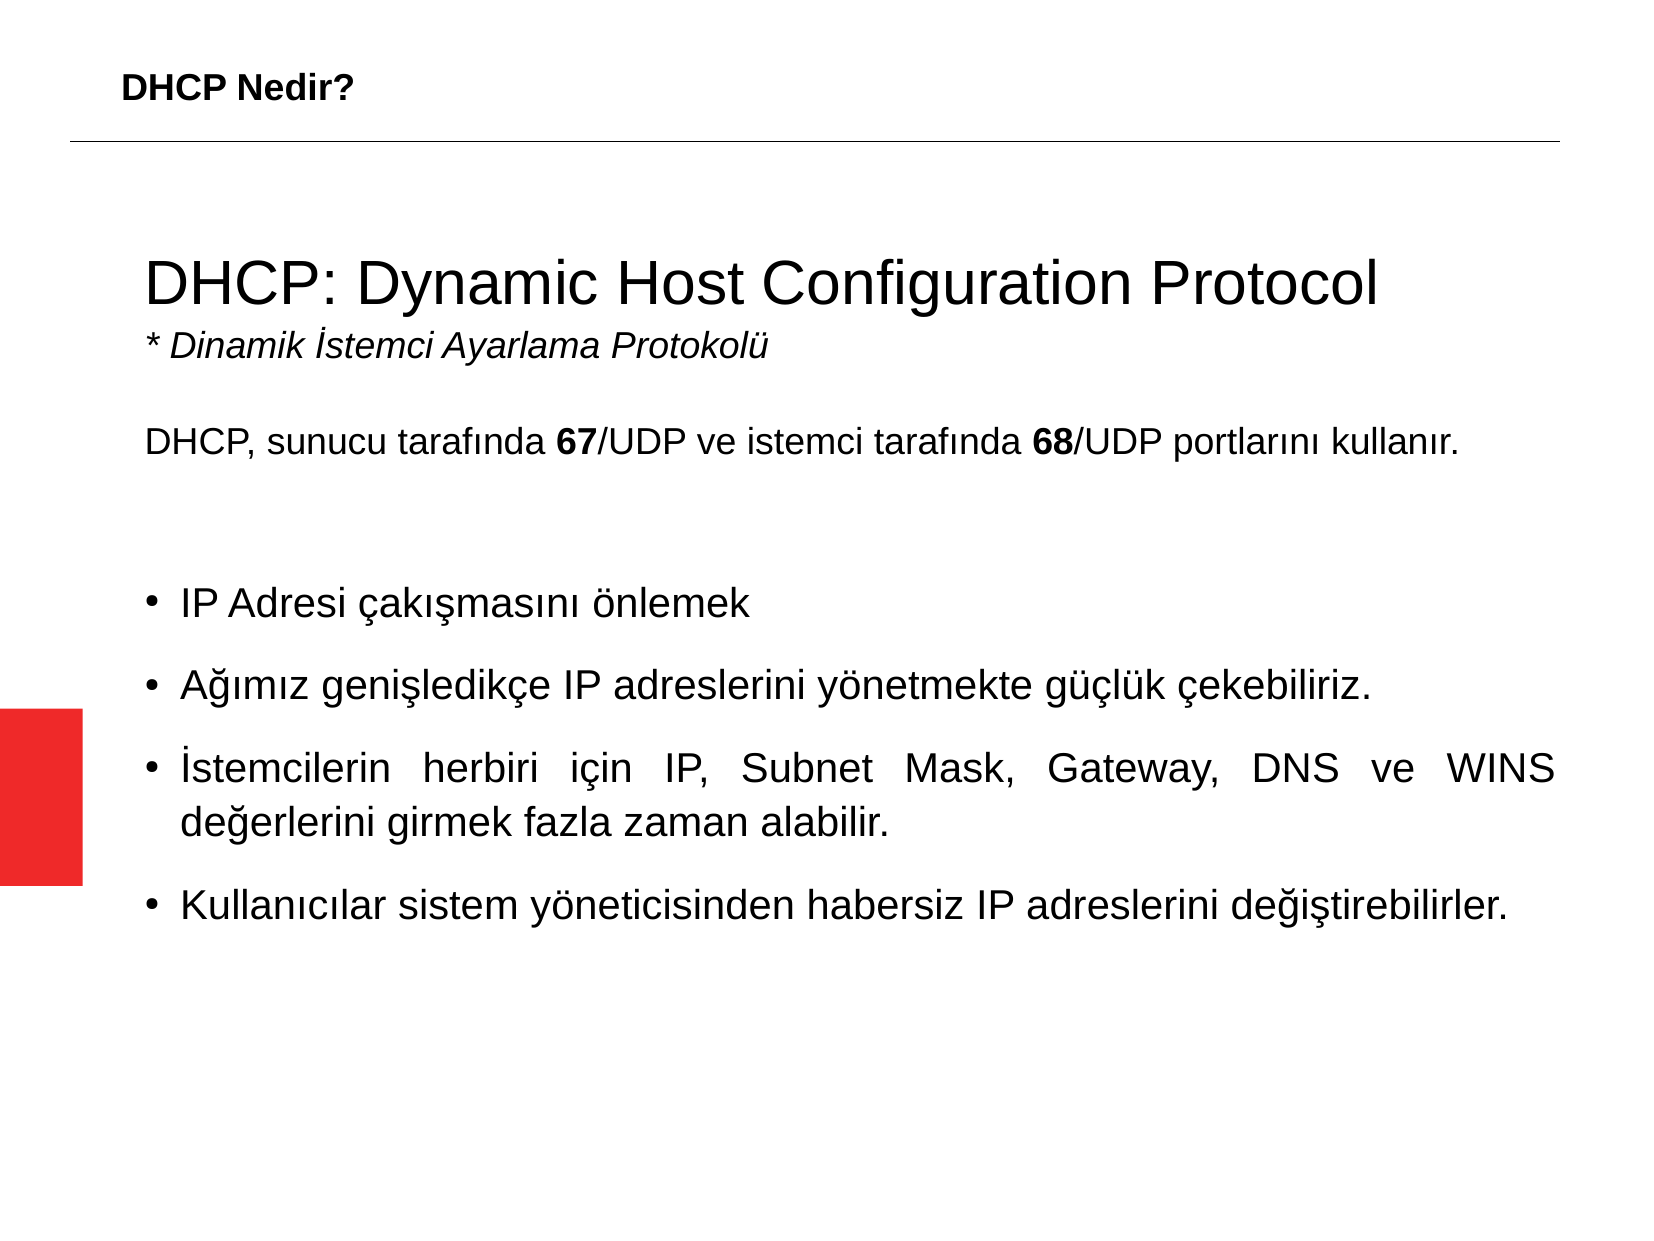

DHCP Nedir?
DHCP: Dynamic Host Configuration Protocol
* Dinamik İstemci Ayarlama Protokolü
DHCP, sunucu tarafında 67/UDP ve istemci tarafında 68/UDP portlarını kullanır.
IP Adresi çakışmasını önlemek
Ağımız genişledikçe IP adreslerini yönetmekte güçlük çekebiliriz.
İstemcilerin herbiri için IP, Subnet Mask, Gateway, DNS ve WINS değerlerini girmek fazla zaman alabilir.
Kullanıcılar sistem yöneticisinden habersiz IP adreslerini değiştirebilirler.